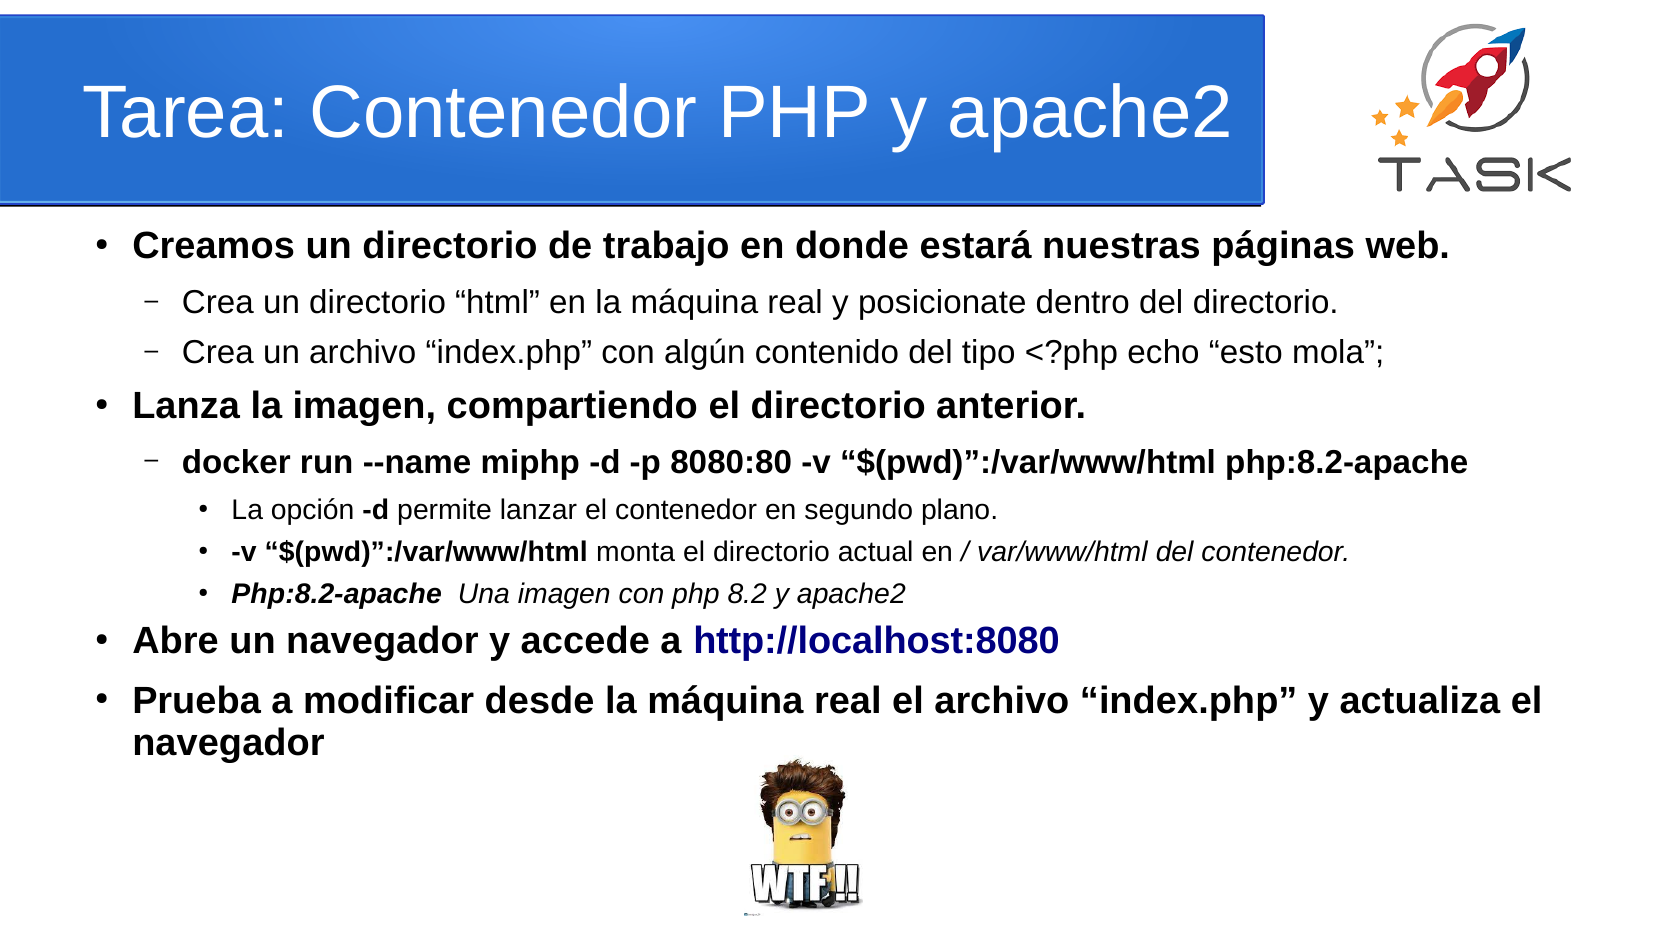

# Tarea: Contenedor PHP y apache2
Creamos un directorio de trabajo en donde estará nuestras páginas web.
Crea un directorio “html” en la máquina real y posicionate dentro del directorio.
Crea un archivo “index.php” con algún contenido del tipo <?php echo “esto mola”;
Lanza la imagen, compartiendo el directorio anterior.
docker run --name miphp -d -p 8080:80 -v “$(pwd)”:/var/www/html php:8.2-apache
La opción -d permite lanzar el contenedor en segundo plano.
-v “$(pwd)”:/var/www/html monta el directorio actual en / var/www/html del contenedor.
Php:8.2-apache Una imagen con php 8.2 y apache2
Abre un navegador y accede a http://localhost:8080
Prueba a modificar desde la máquina real el archivo “index.php” y actualiza el navegador